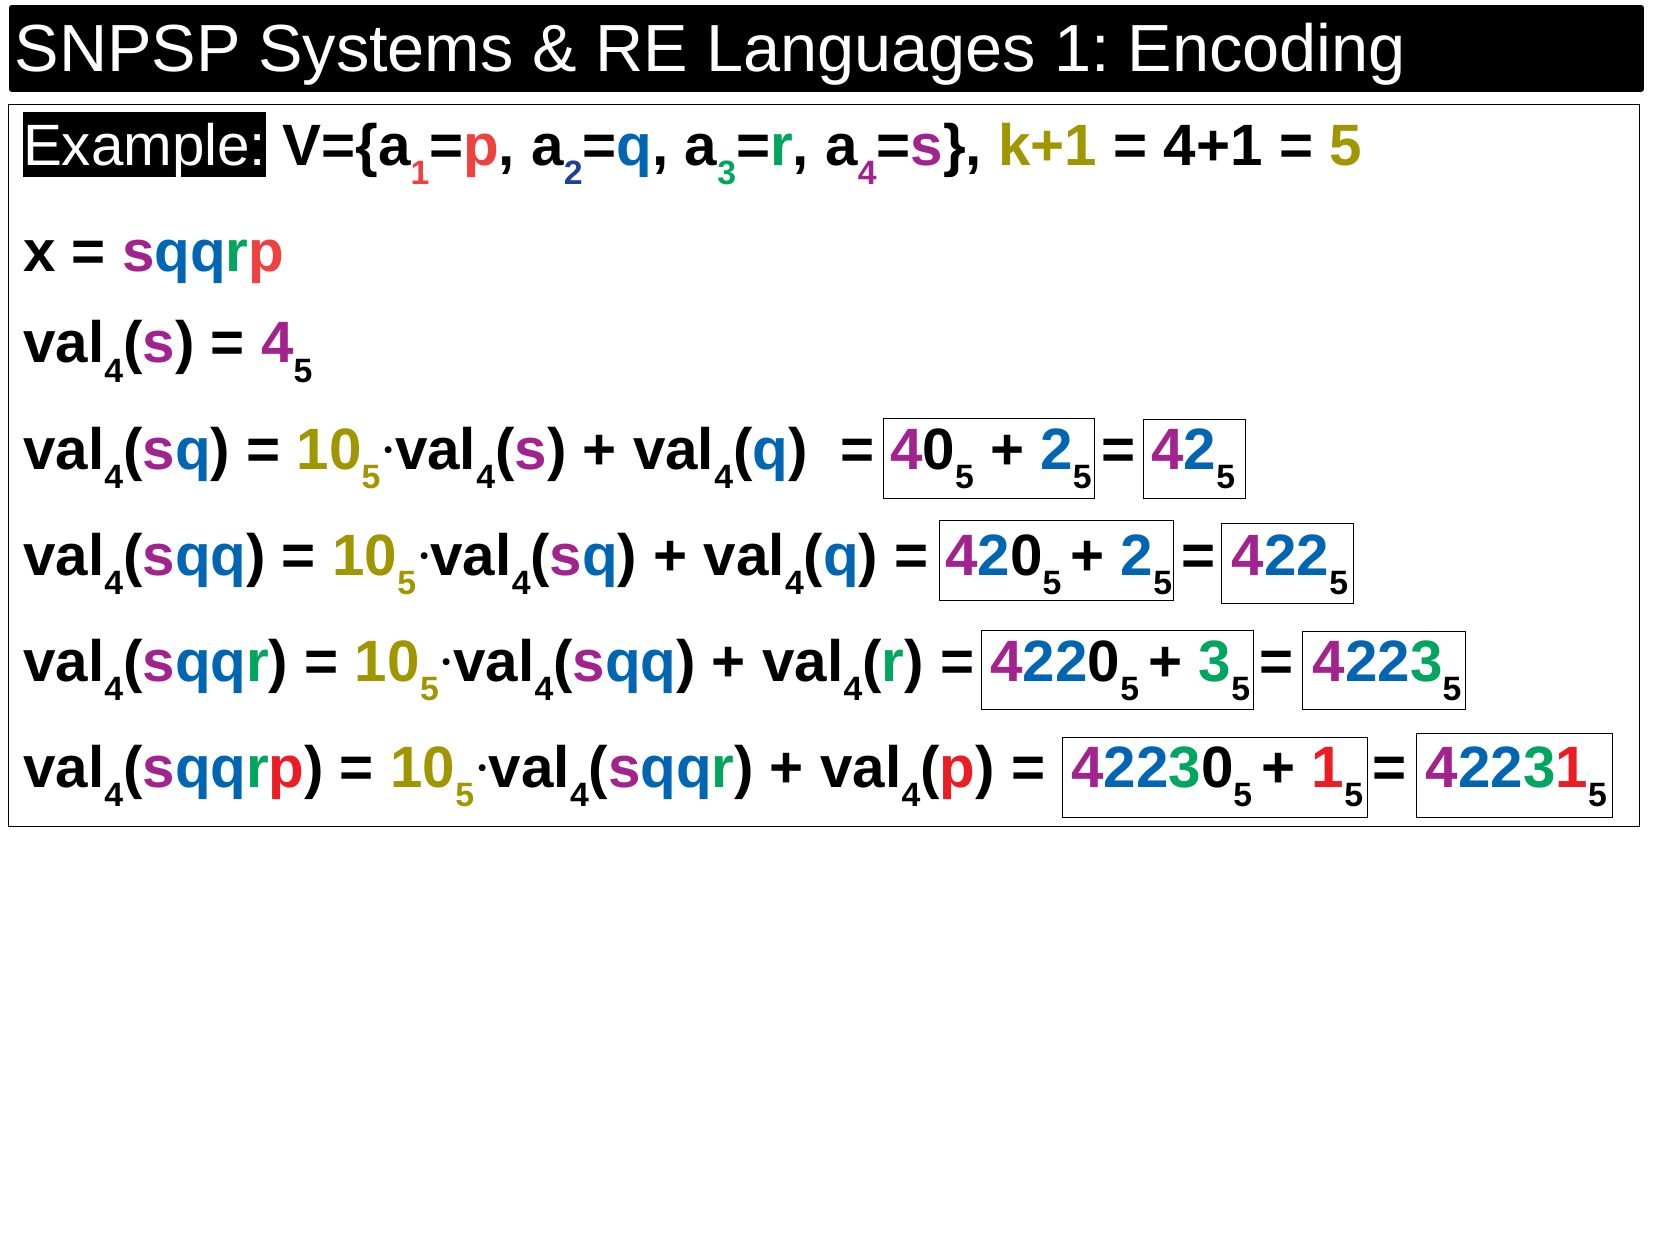

# SNPSP Systems & RE Languages 1: Encoding
Example: V={a1=p, a2=q, a3=r, a4=s}, k+1 = 4+1 = 5
x = sqqrp
val4(s) = 45
val4(sq) = 105·val4(s) + val4(q) = 405 + 25 = 425
val4(sqq) = 105·val4(sq) + val4(q) = 4205 + 25 = 4225
val4(sqqr) = 105·val4(sqq) + val4(r) = 42205 + 35 = 42235
val4(sqqrp) = 105·val4(sqqr) + val4(p) = 422305 + 15 = 422315